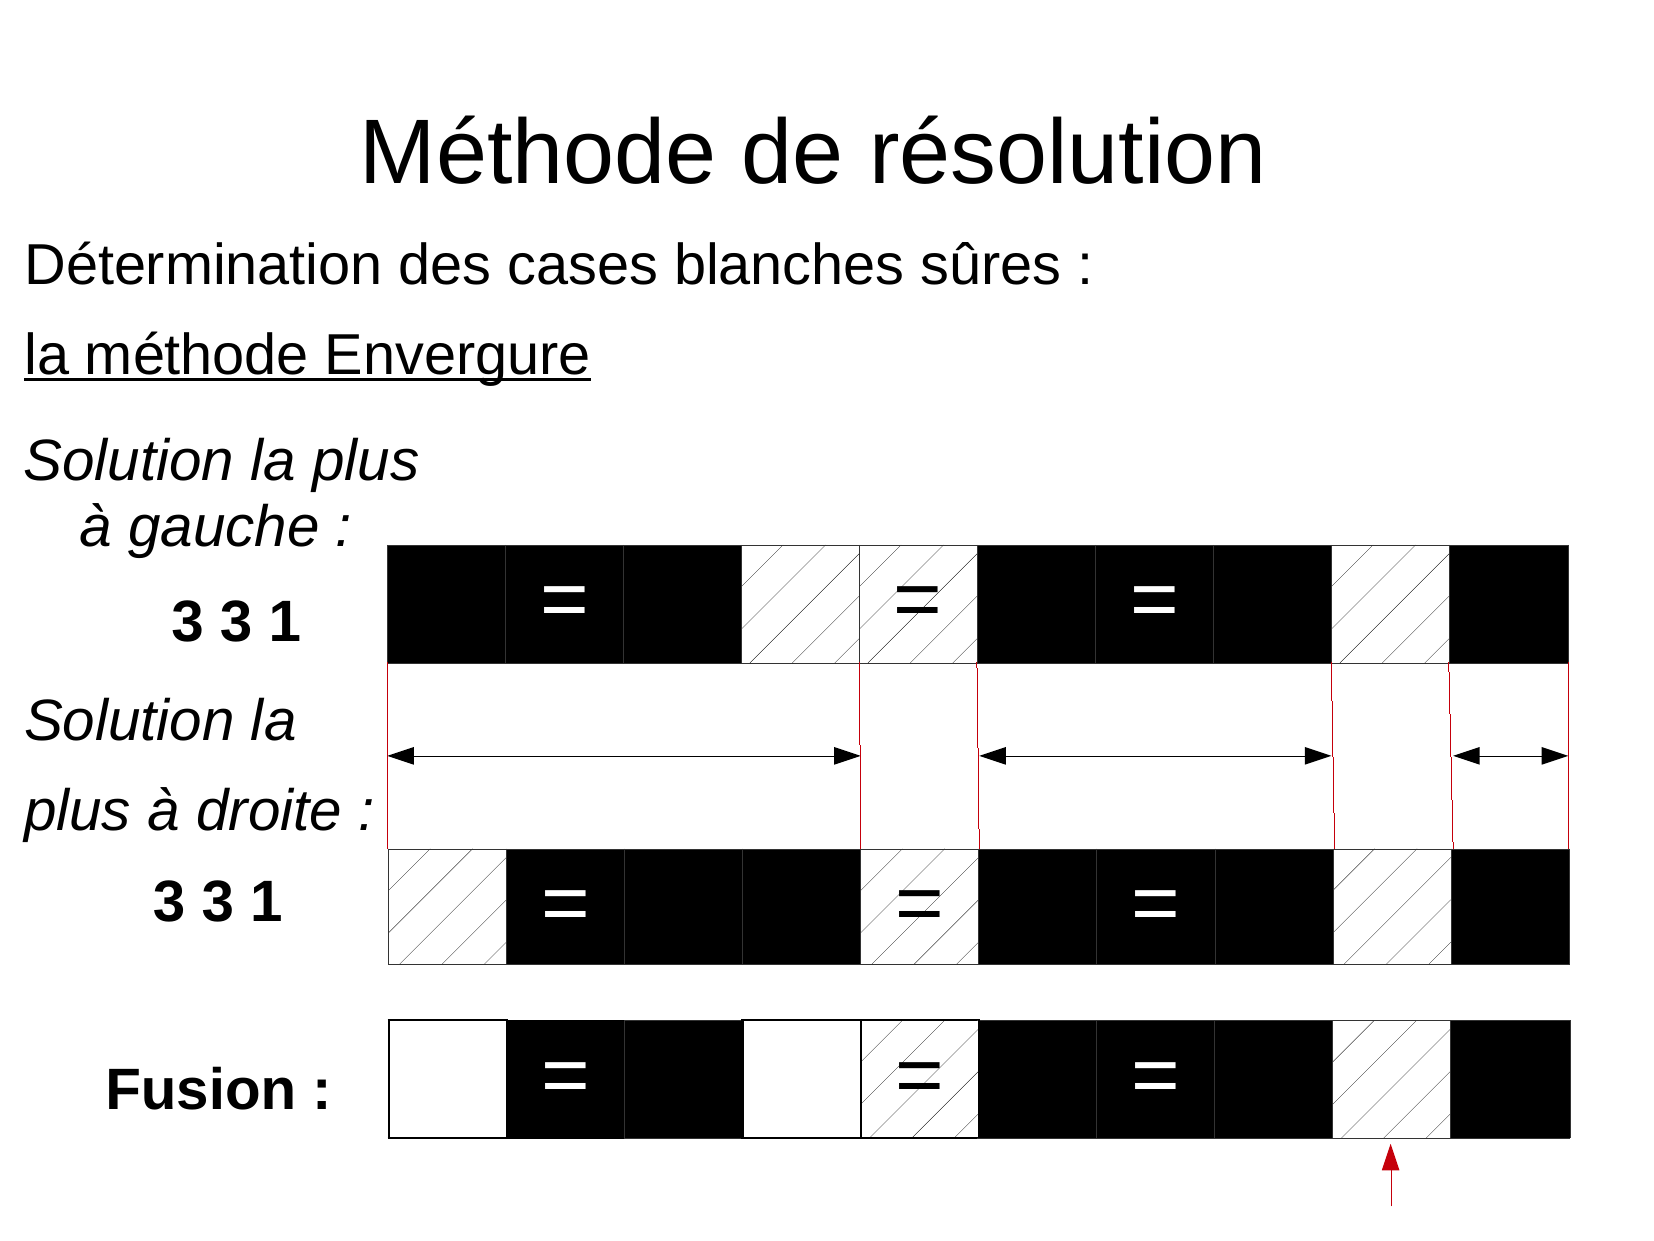

# Méthode de résolution
Détermination des cases blanches sûres :
la méthode Envergure
Solution la plus à gauche :
3 3 1
| | = | | | = | | = | | | |
| --- | --- | --- | --- | --- | --- | --- | --- | --- | --- |
Solution la
plus à droite :
3 3 1
 Fusion :
| | = | | | = | | = | | | |
| --- | --- | --- | --- | --- | --- | --- | --- | --- | --- |
| | = | | | = | | = | | | |
| --- | --- | --- | --- | --- | --- | --- | --- | --- | --- |